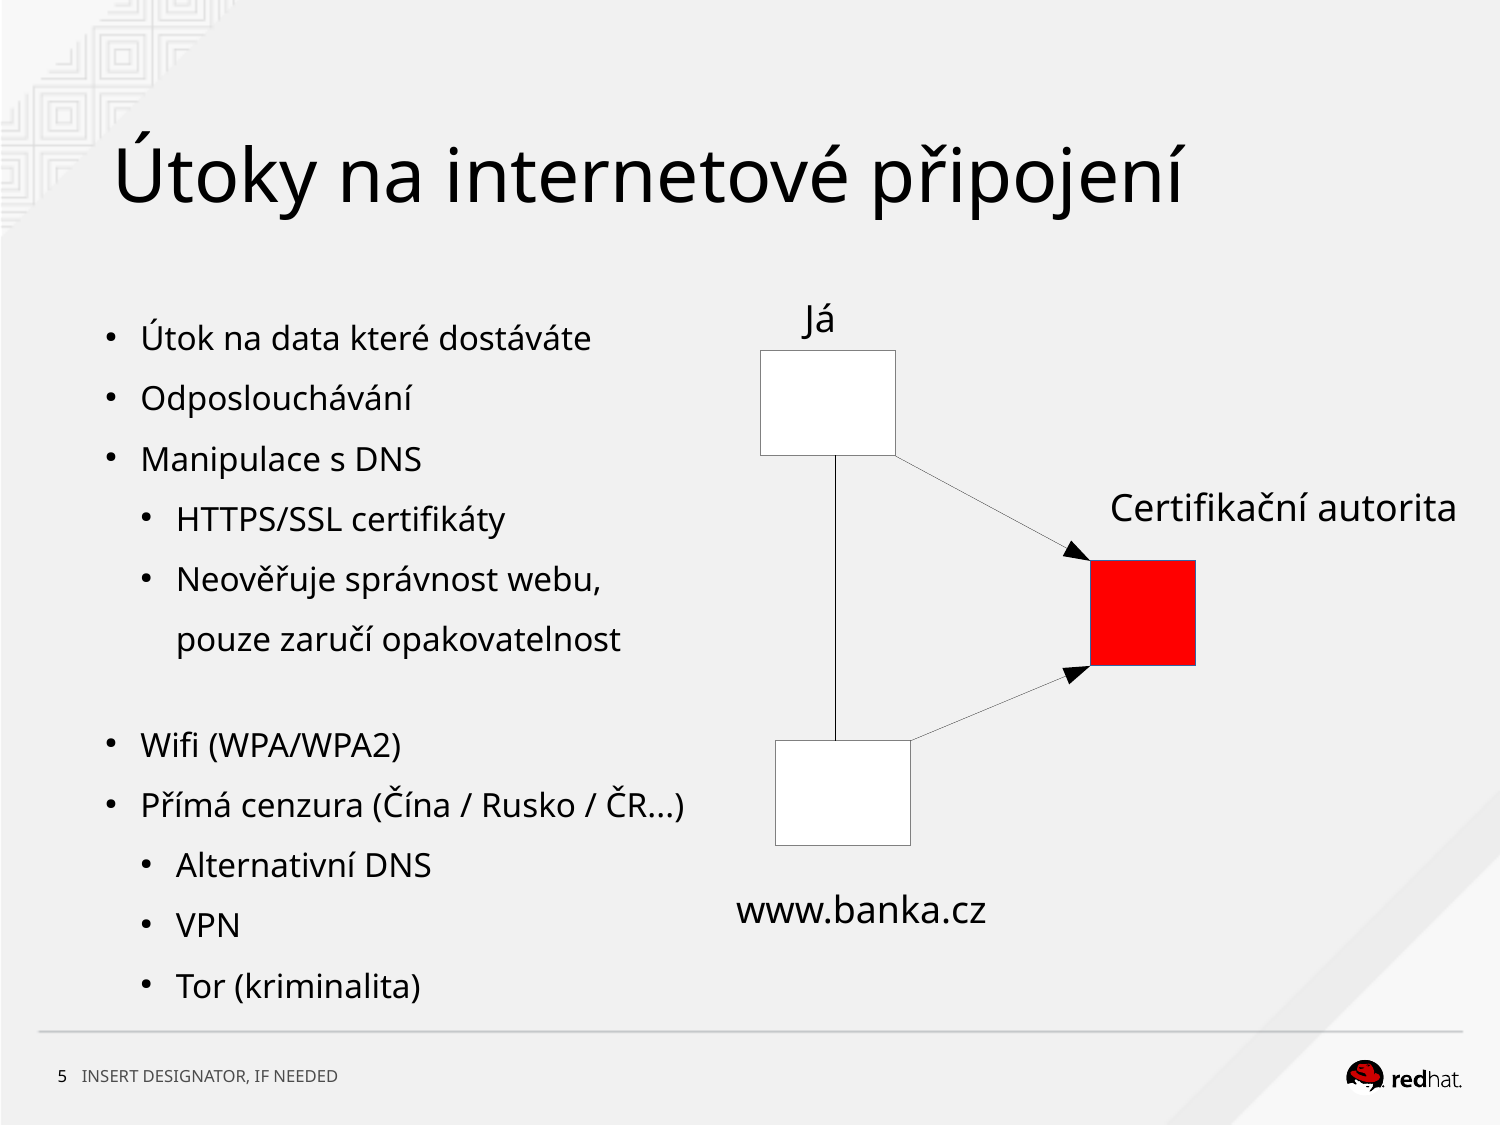

# Útoky na internetové připojení
Já
Útok na data které dostáváte
Odposlouchávání
Manipulace s DNS
HTTPS/SSL certifikáty
Neověřuje správnost webu,
pouze zaručí opakovatelnost
Wifi (WPA/WPA2)
Přímá cenzura (Čína / Rusko / ČR...)
Alternativní DNS
VPN
Tor (kriminalita)
Certifikační autorita
www.banka.cz
5
INSERT DESIGNATOR, IF NEEDED